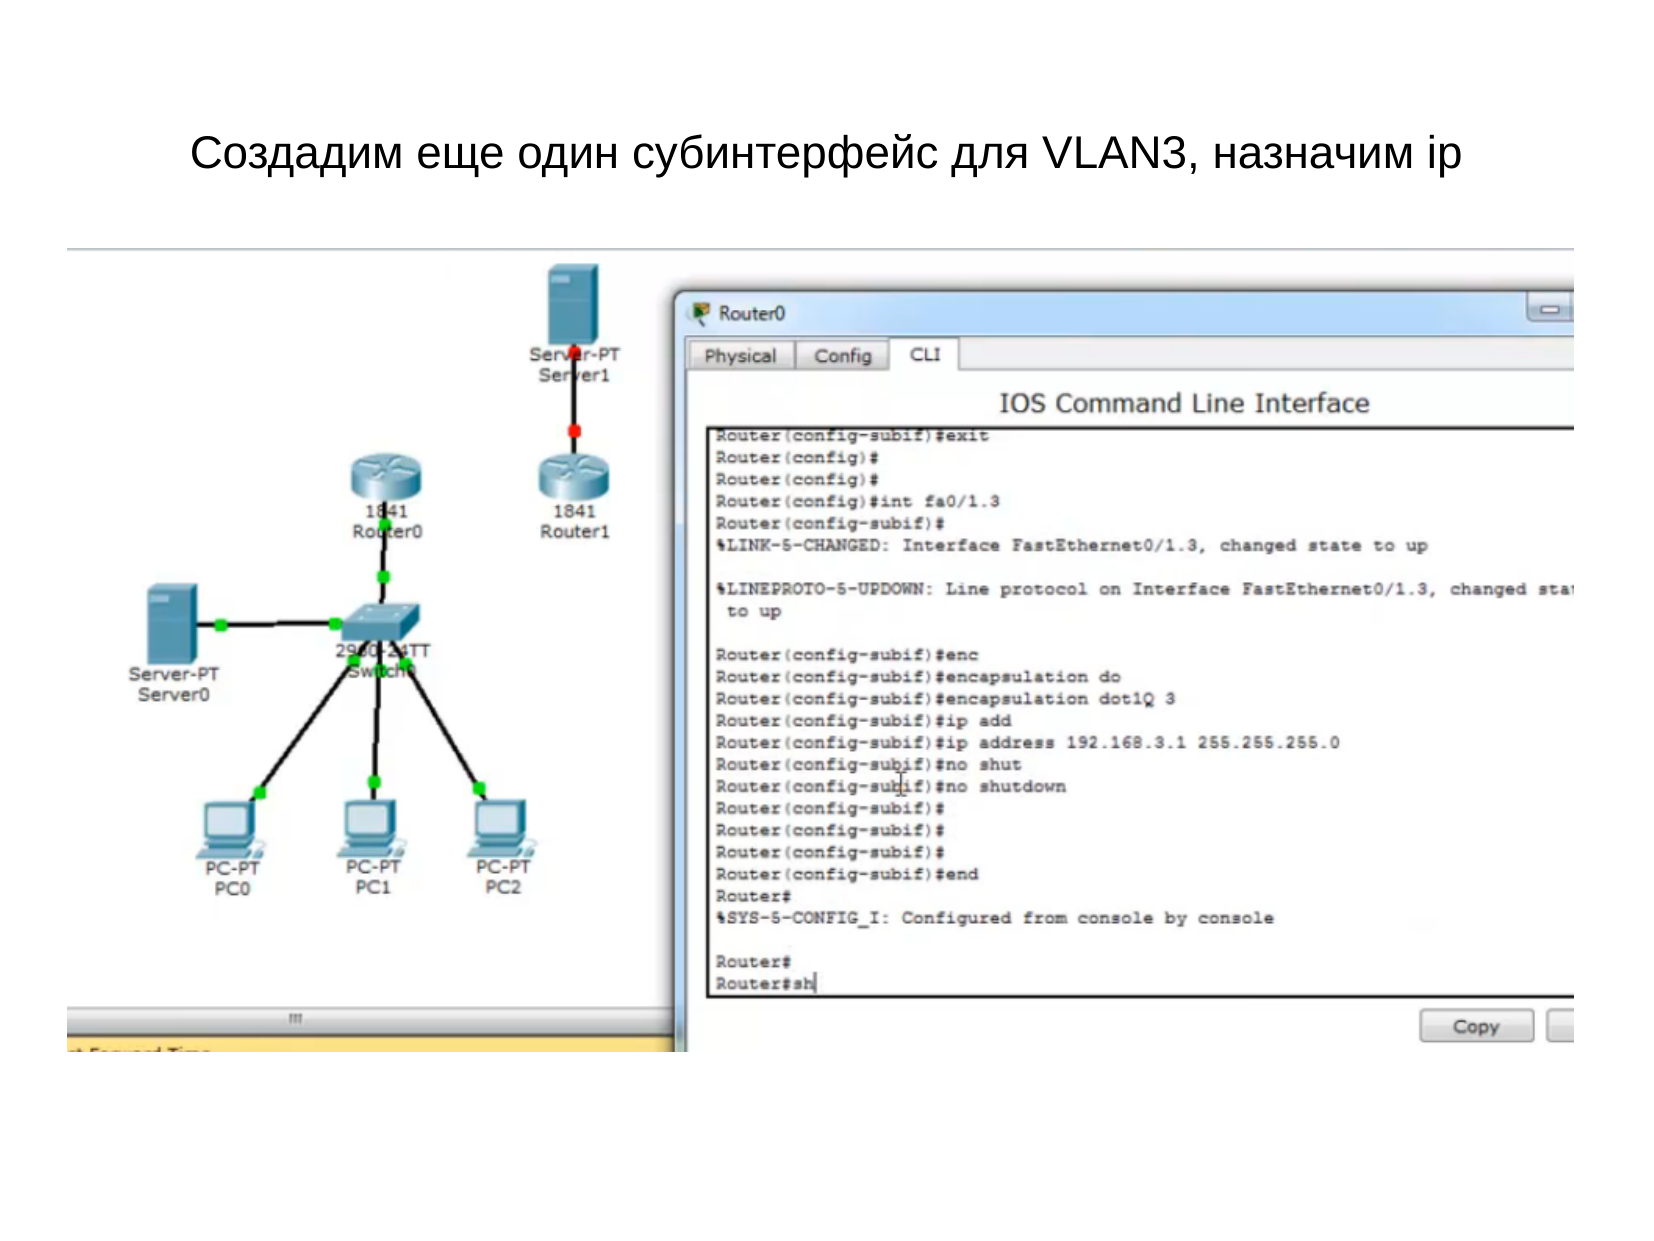

# Создадим еще один субинтерфейс для VLAN3, назначим ip